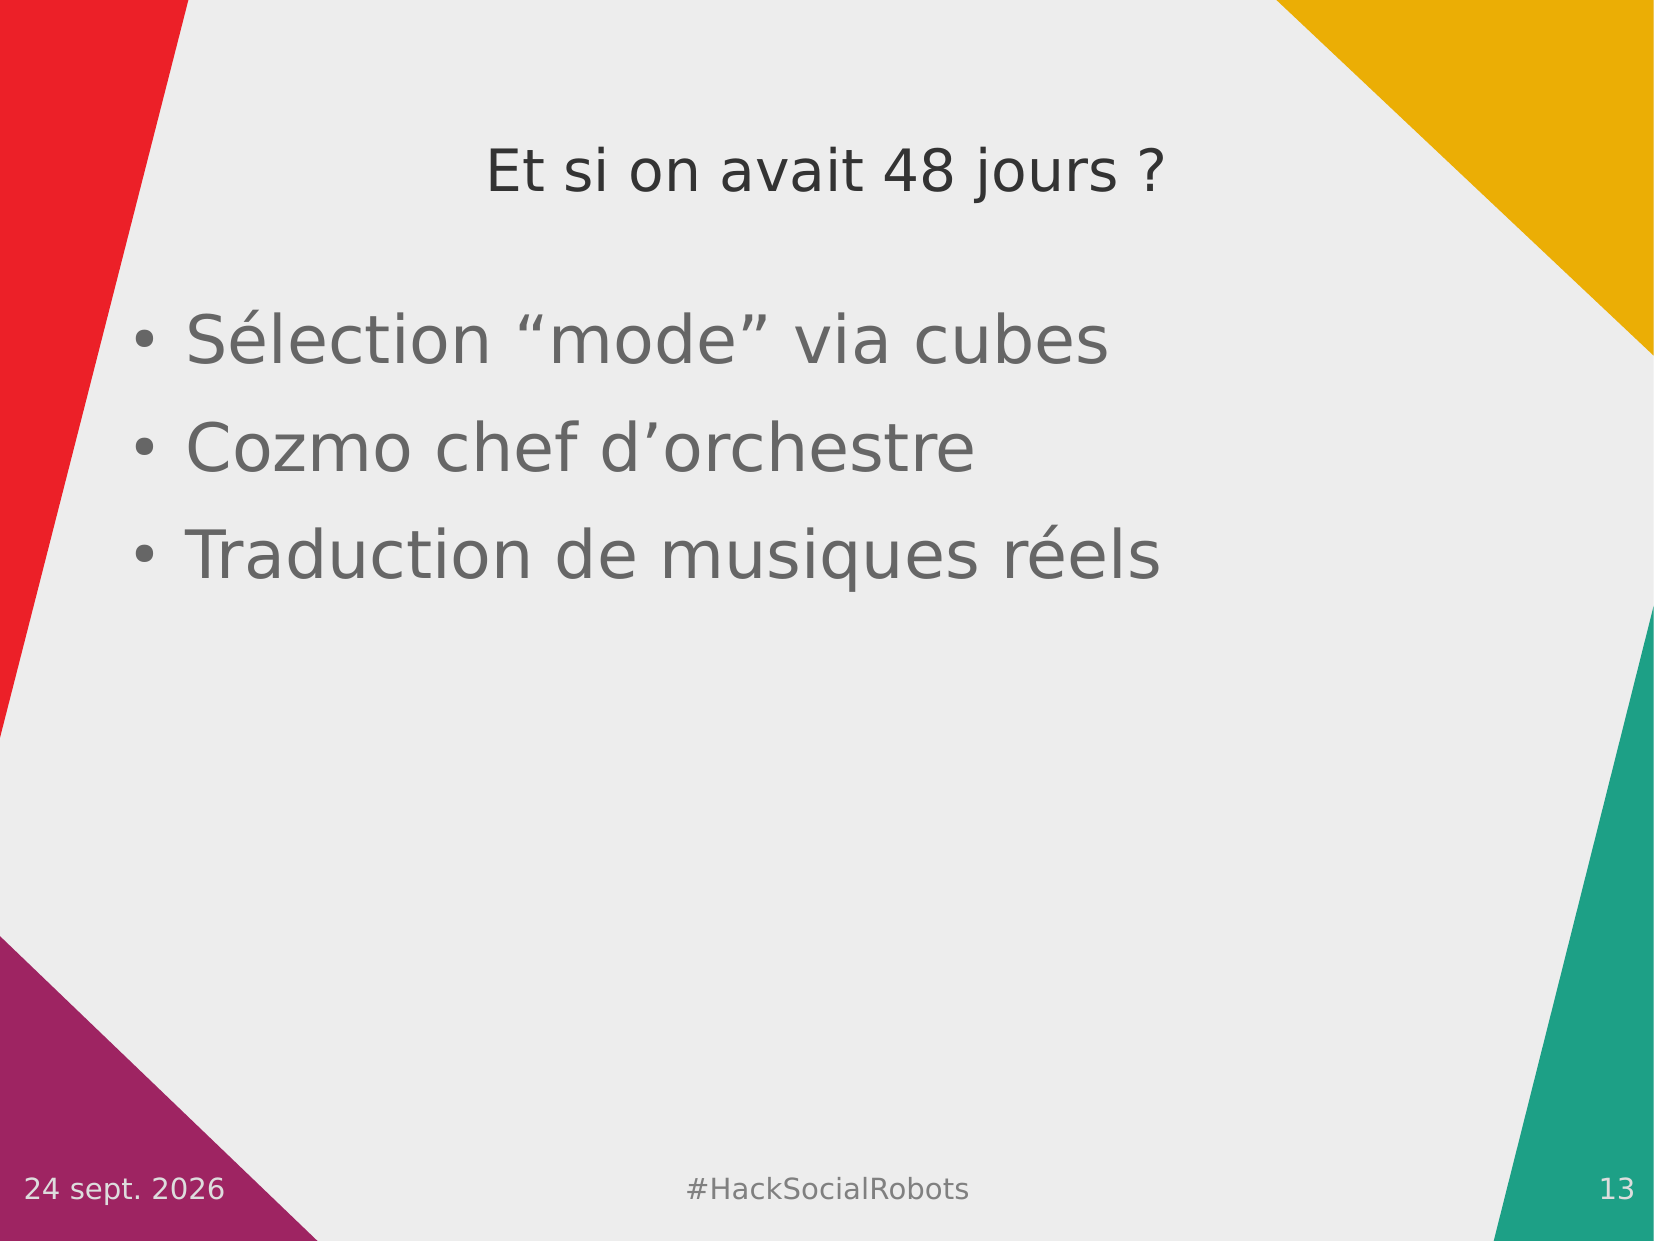

# Et si on avait 48 jours ?
Sélection “mode” via cubes
Cozmo chef d’orchestre
Traduction de musiques réels
#HackSocialRobots
13